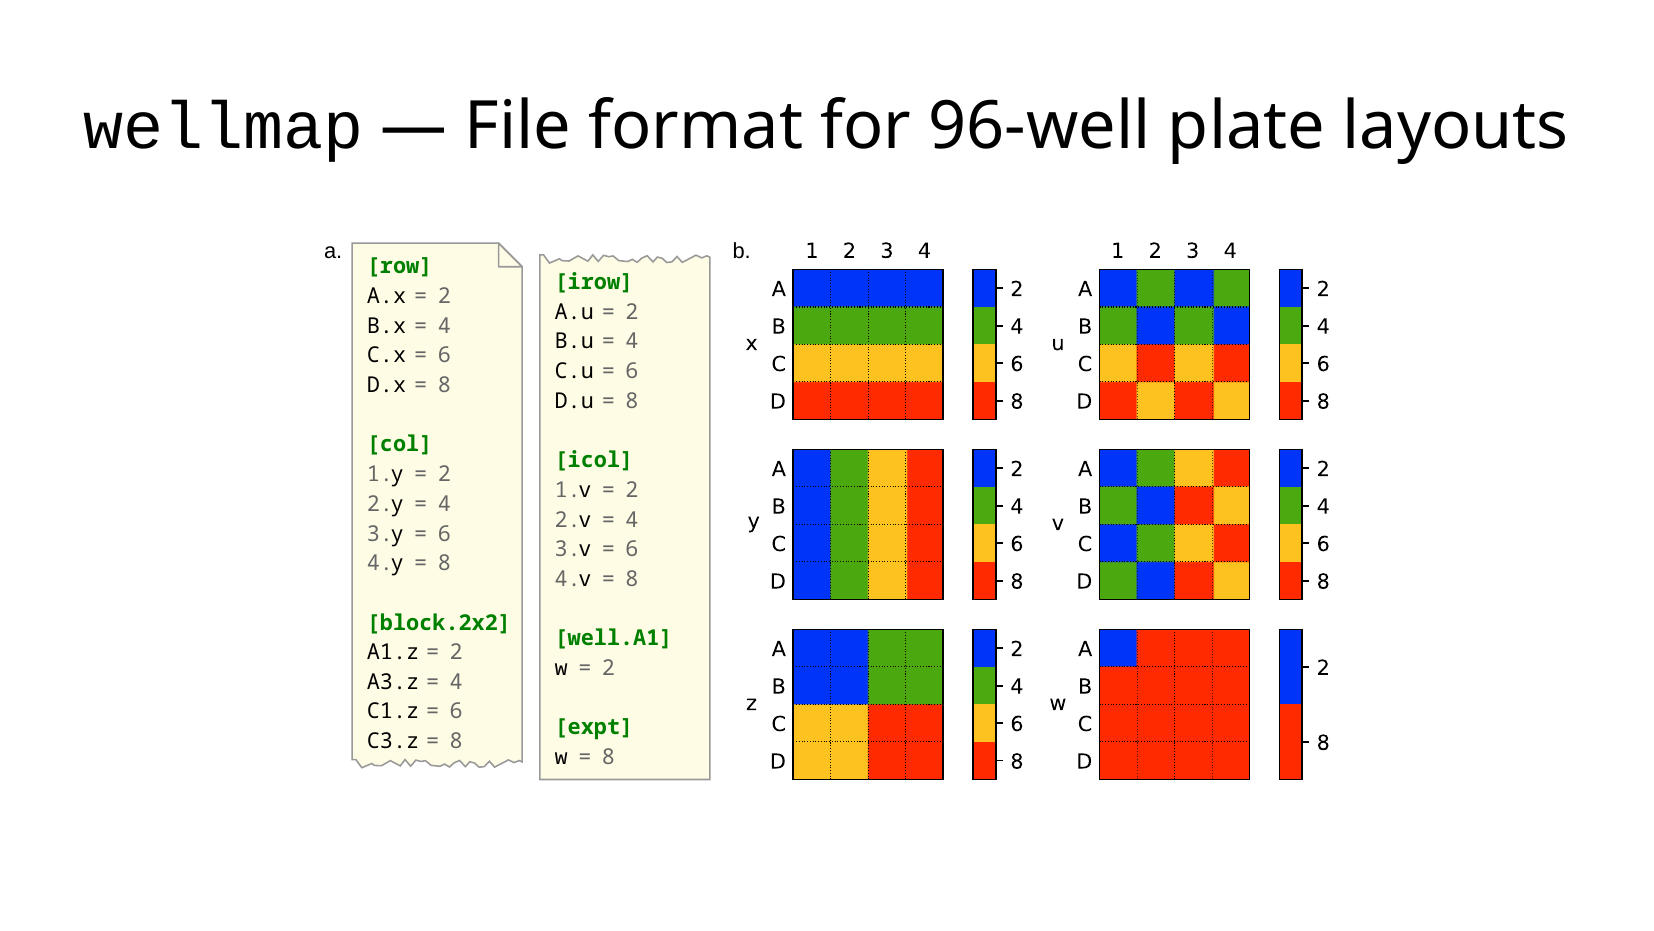

# wellmap — File format for 96-well plate layouts